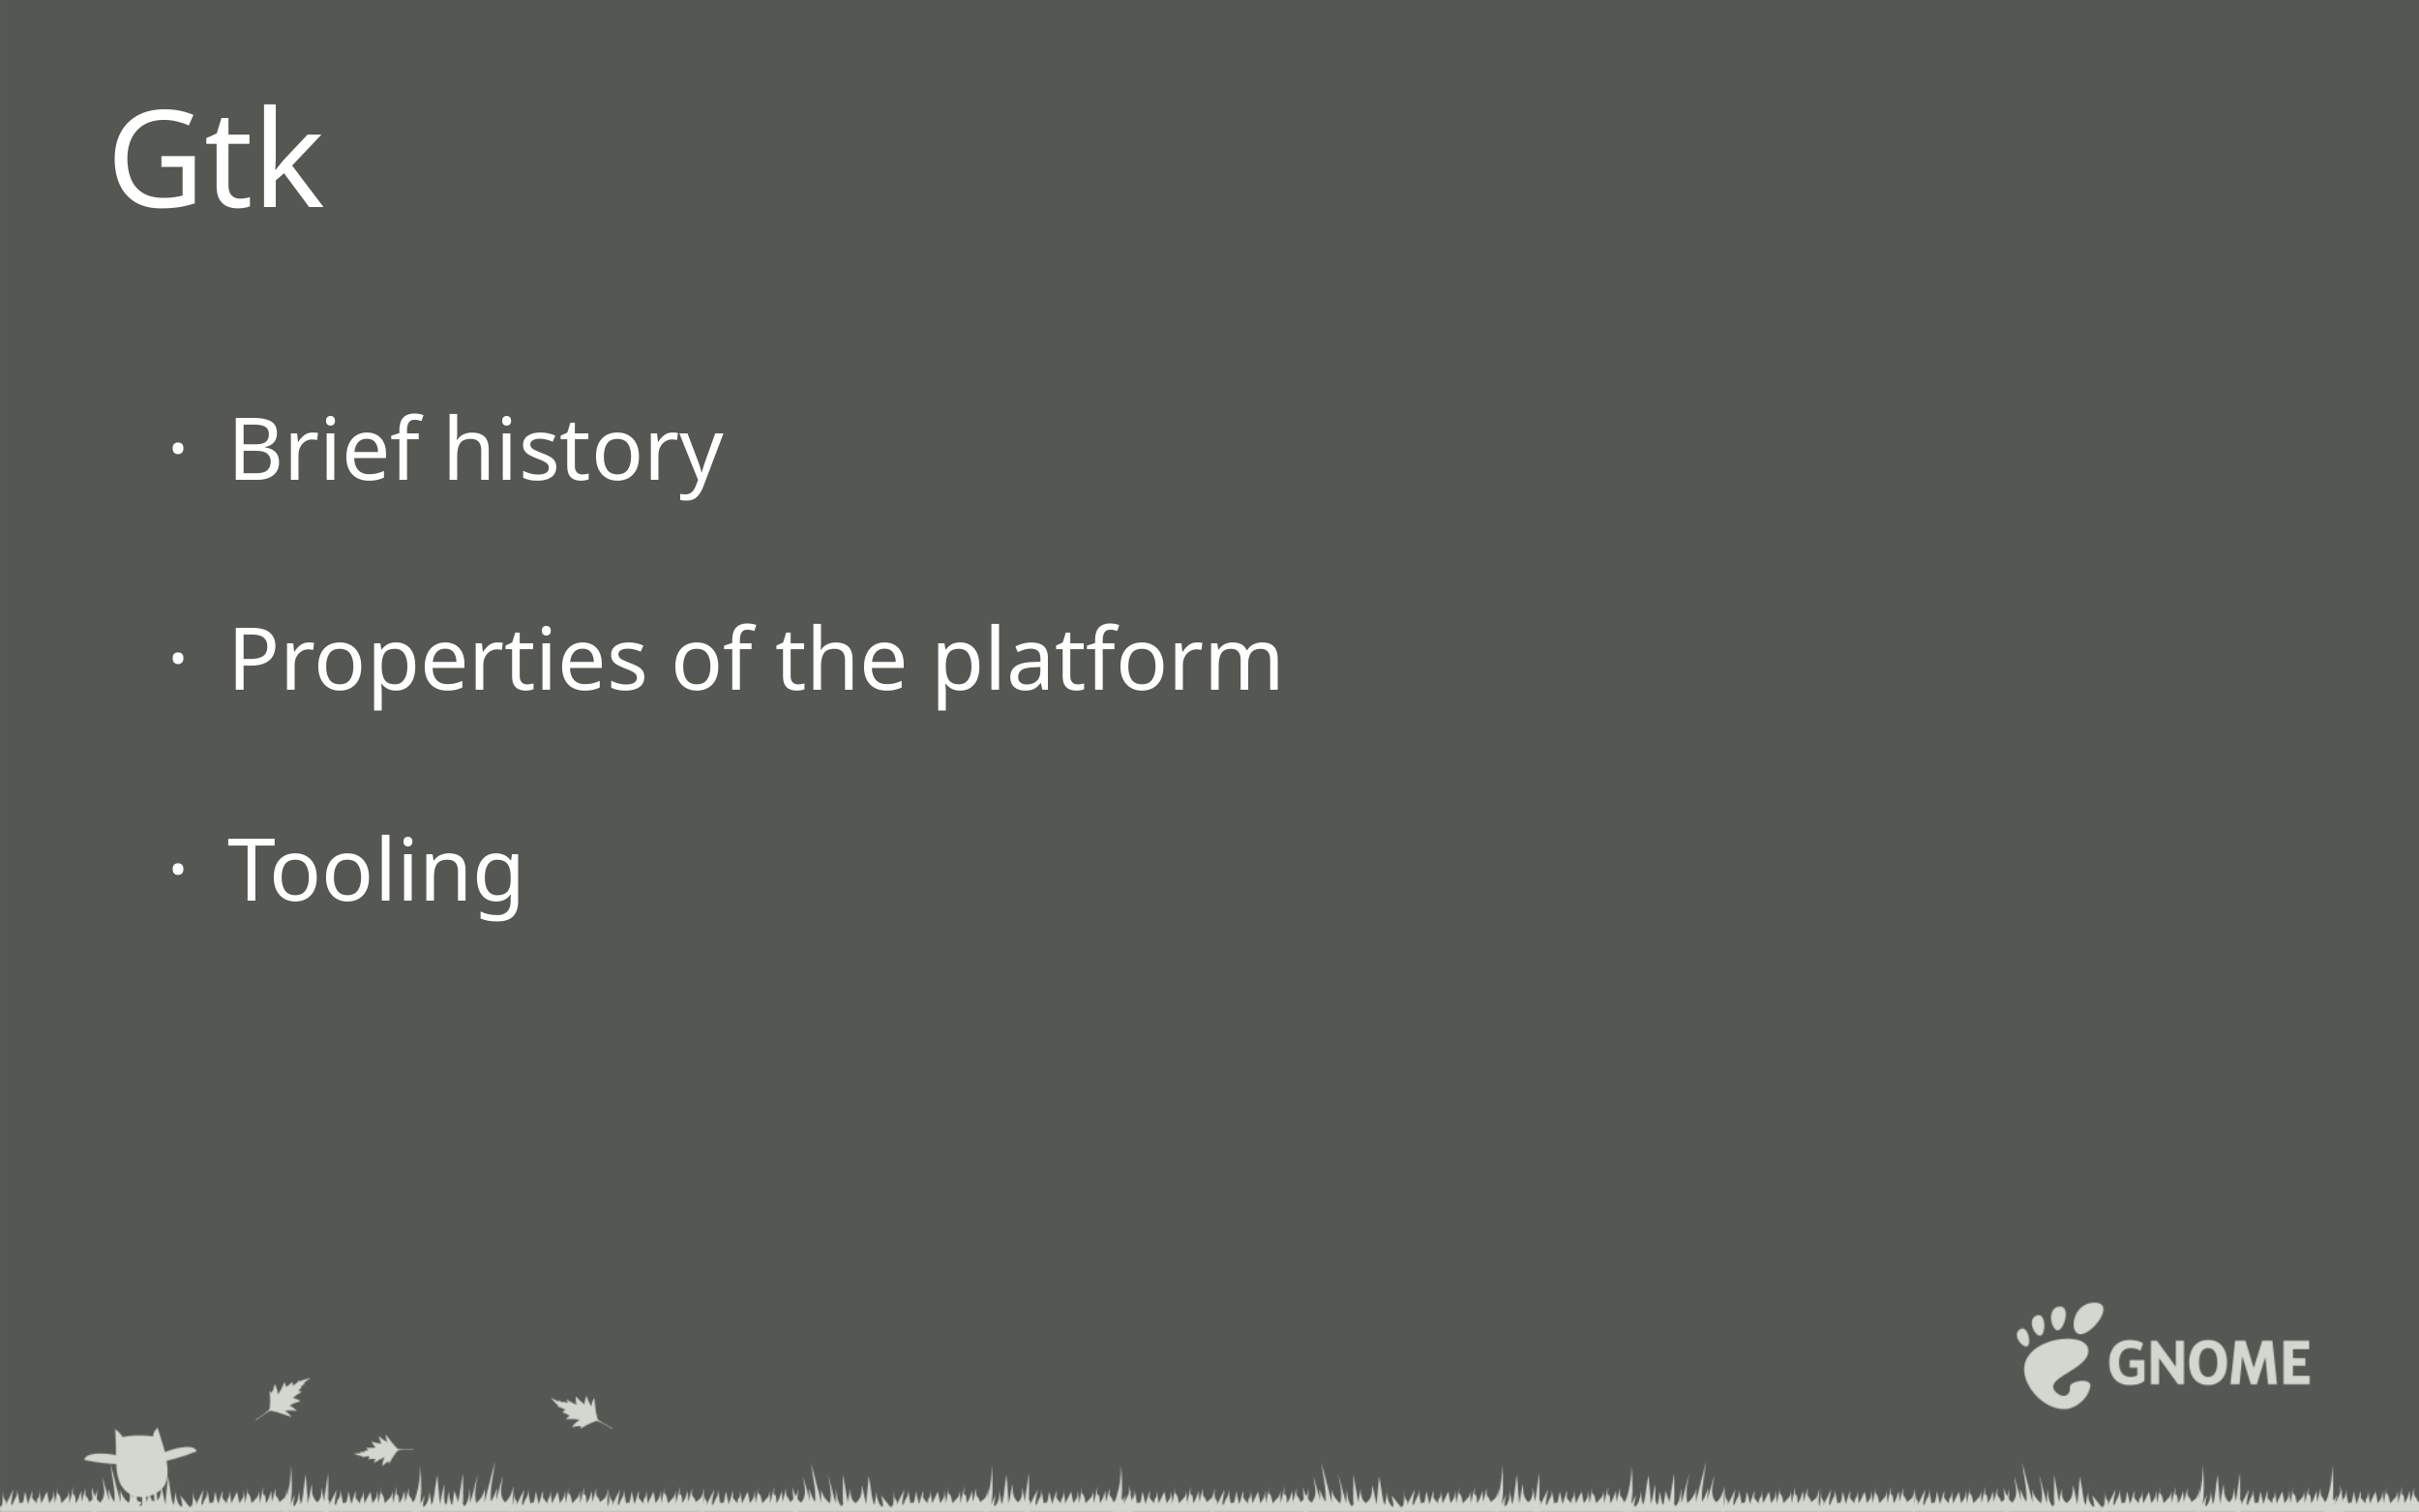

# Gtk
Brief history
Properties of the platform
Tooling